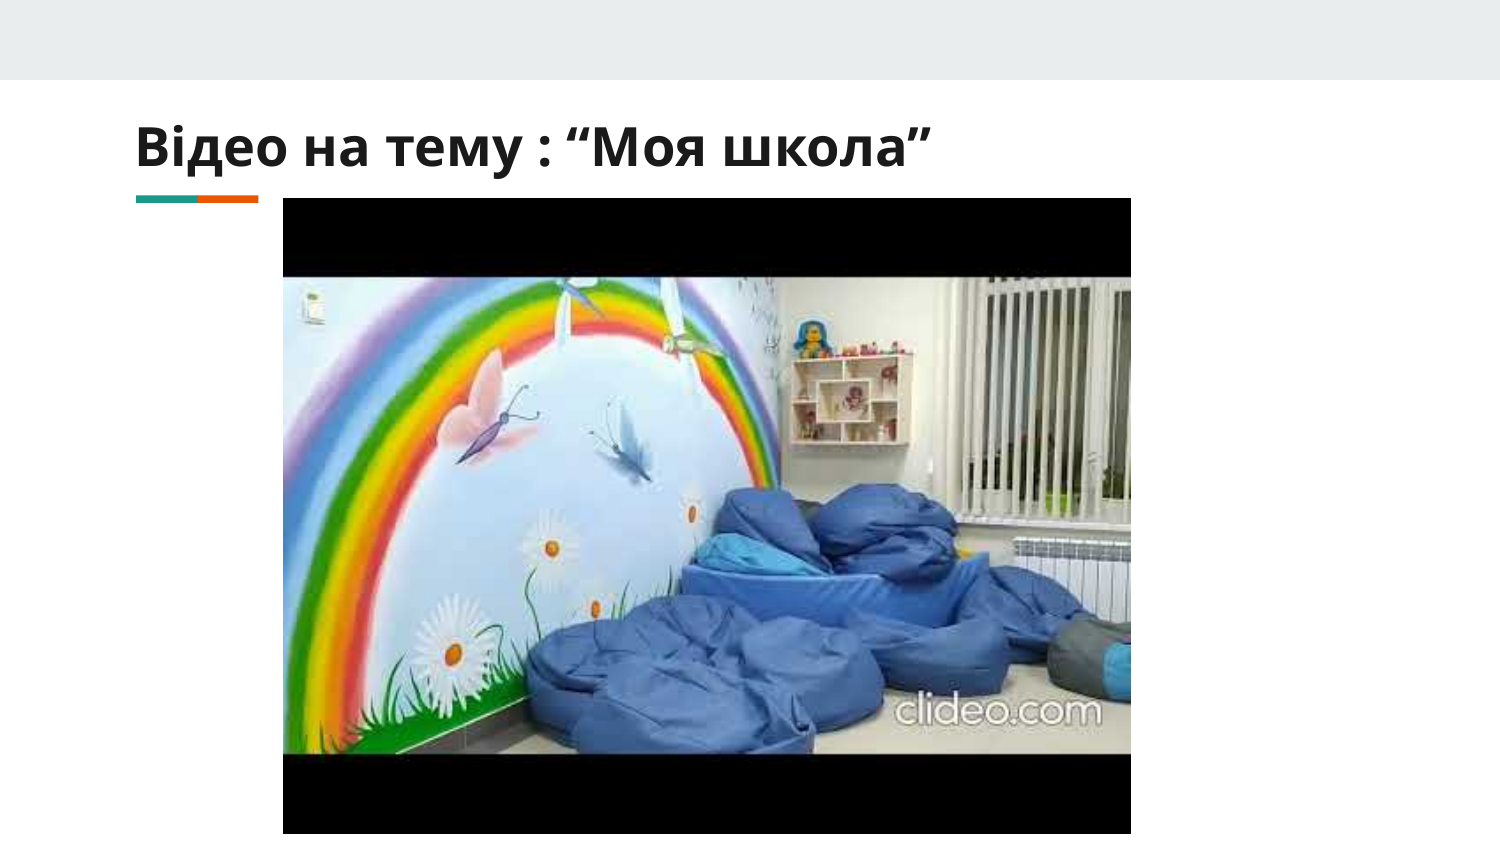

# Відео на тему : “Моя школа”